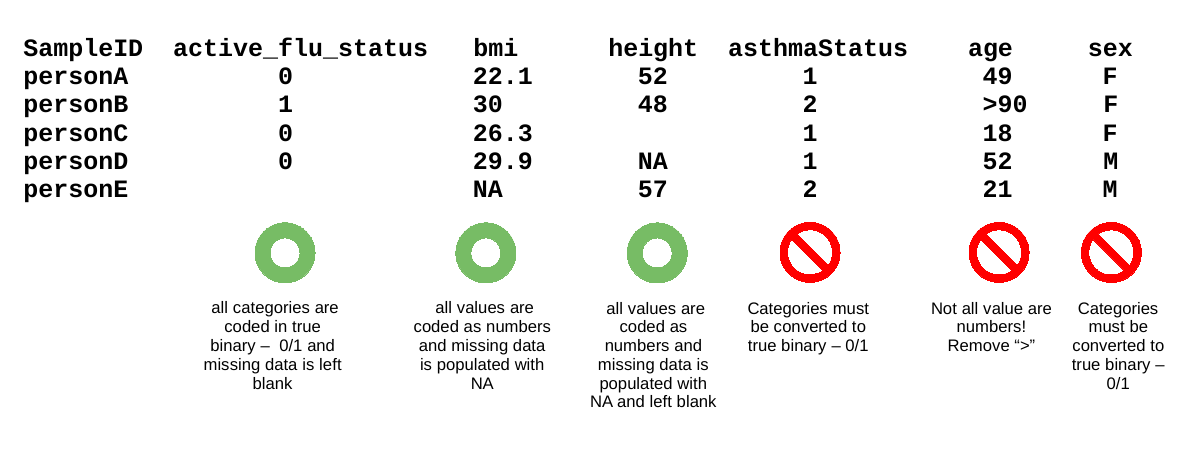

SampleID active_flu_status	bmi	 height asthmaStatus age sex
personA 0 22.1 52 1 49 F
personB 1 30 48 2 >90	 F
personC 0 26.3 1 18 F
personD 0 29.9 NA 1 52	 M
personE NA 57 2 21 M
 all categories are coded in true binary – 0/1 and missing data is left blank
 all values are coded as numbers and missing data is populated with NA
 all values are coded as numbers and missing data is populated with NA and left blank
Categories must be converted to true binary – 0/1
Not all value are numbers! Remove “>”
Categories must be converted to true binary – 0/1